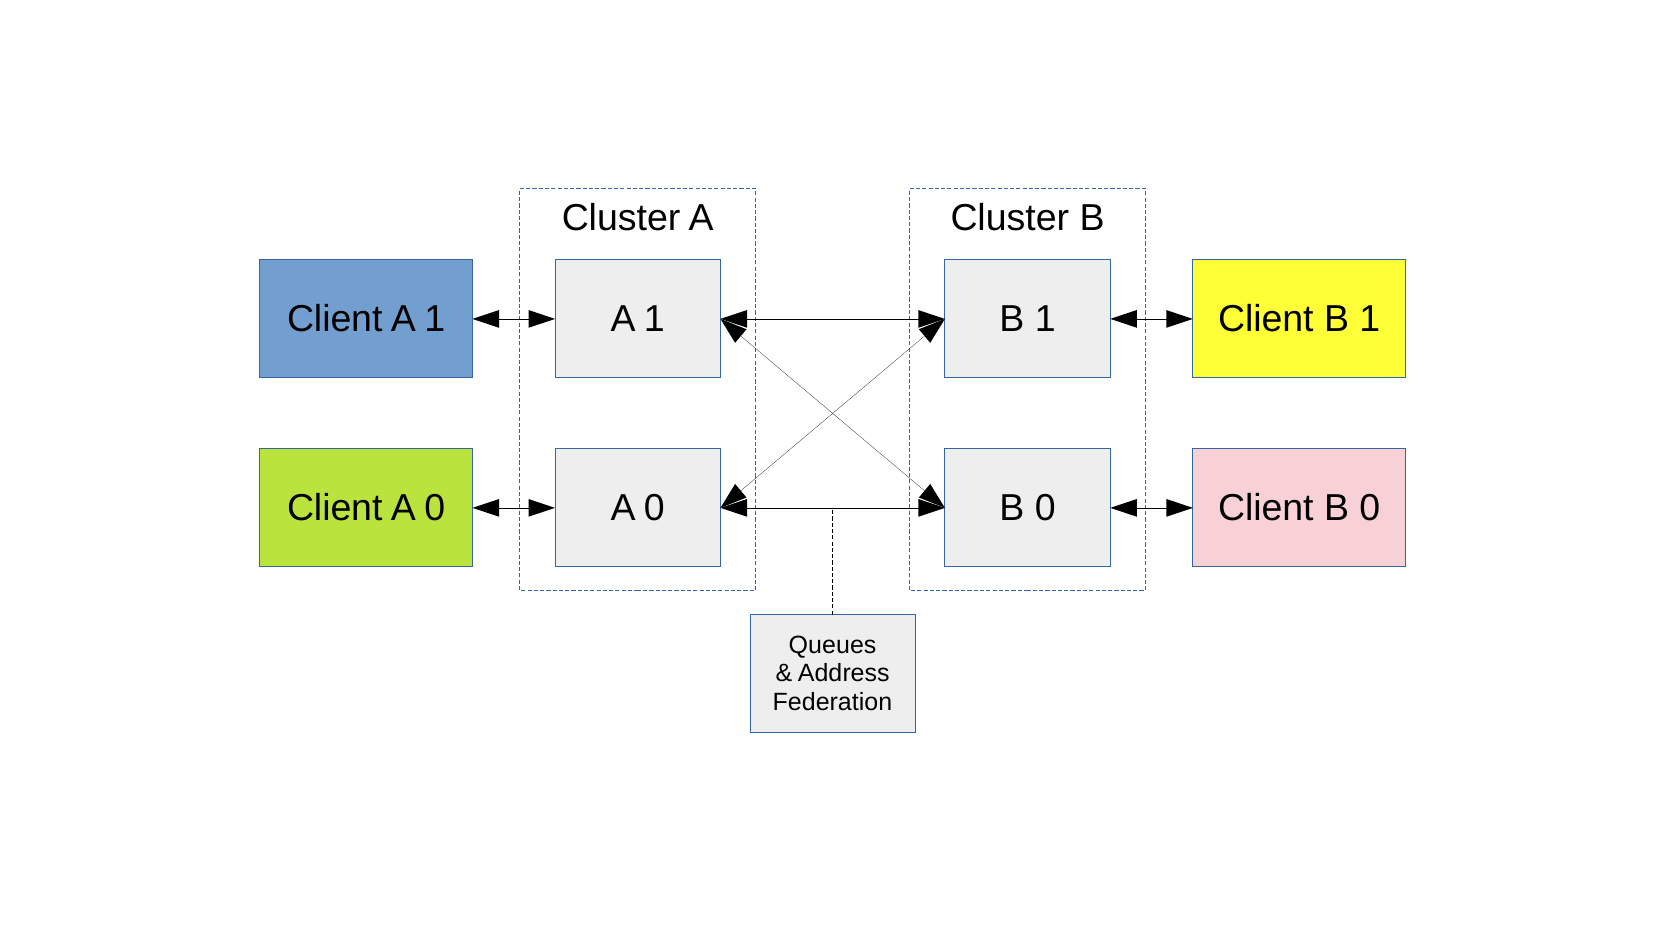

Cluster A
Cluster B
Client A 1
A 1
B 1
Client B 1
Client A 0
A 0
B 0
Client B 0
Queues
& Address
Federation